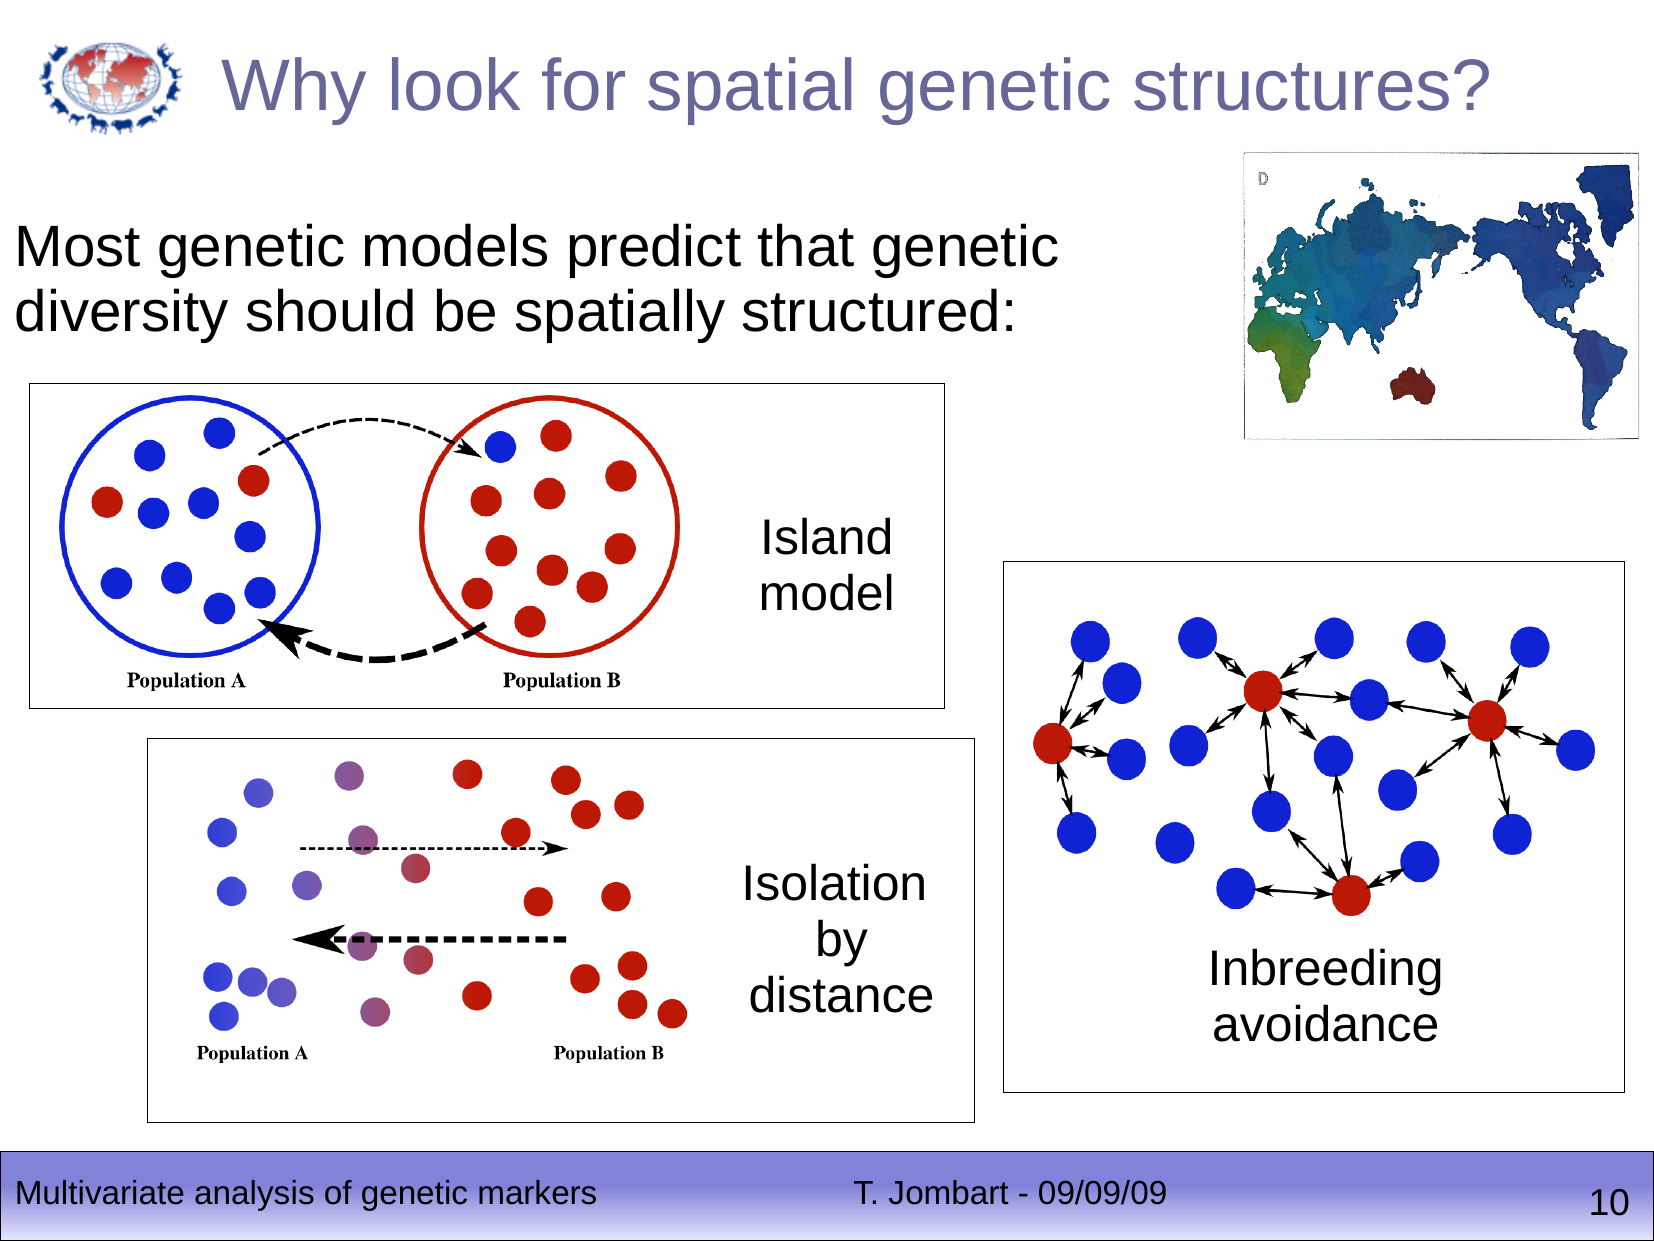

Why look for spatial genetic structures?
Most genetic models predict that genetic diversity should be spatially structured:
Island model
Isolation
by
distance
Inbreeding avoidance
Multivariate analysis of genetic markers
T. Jombart - 09/09/09
10